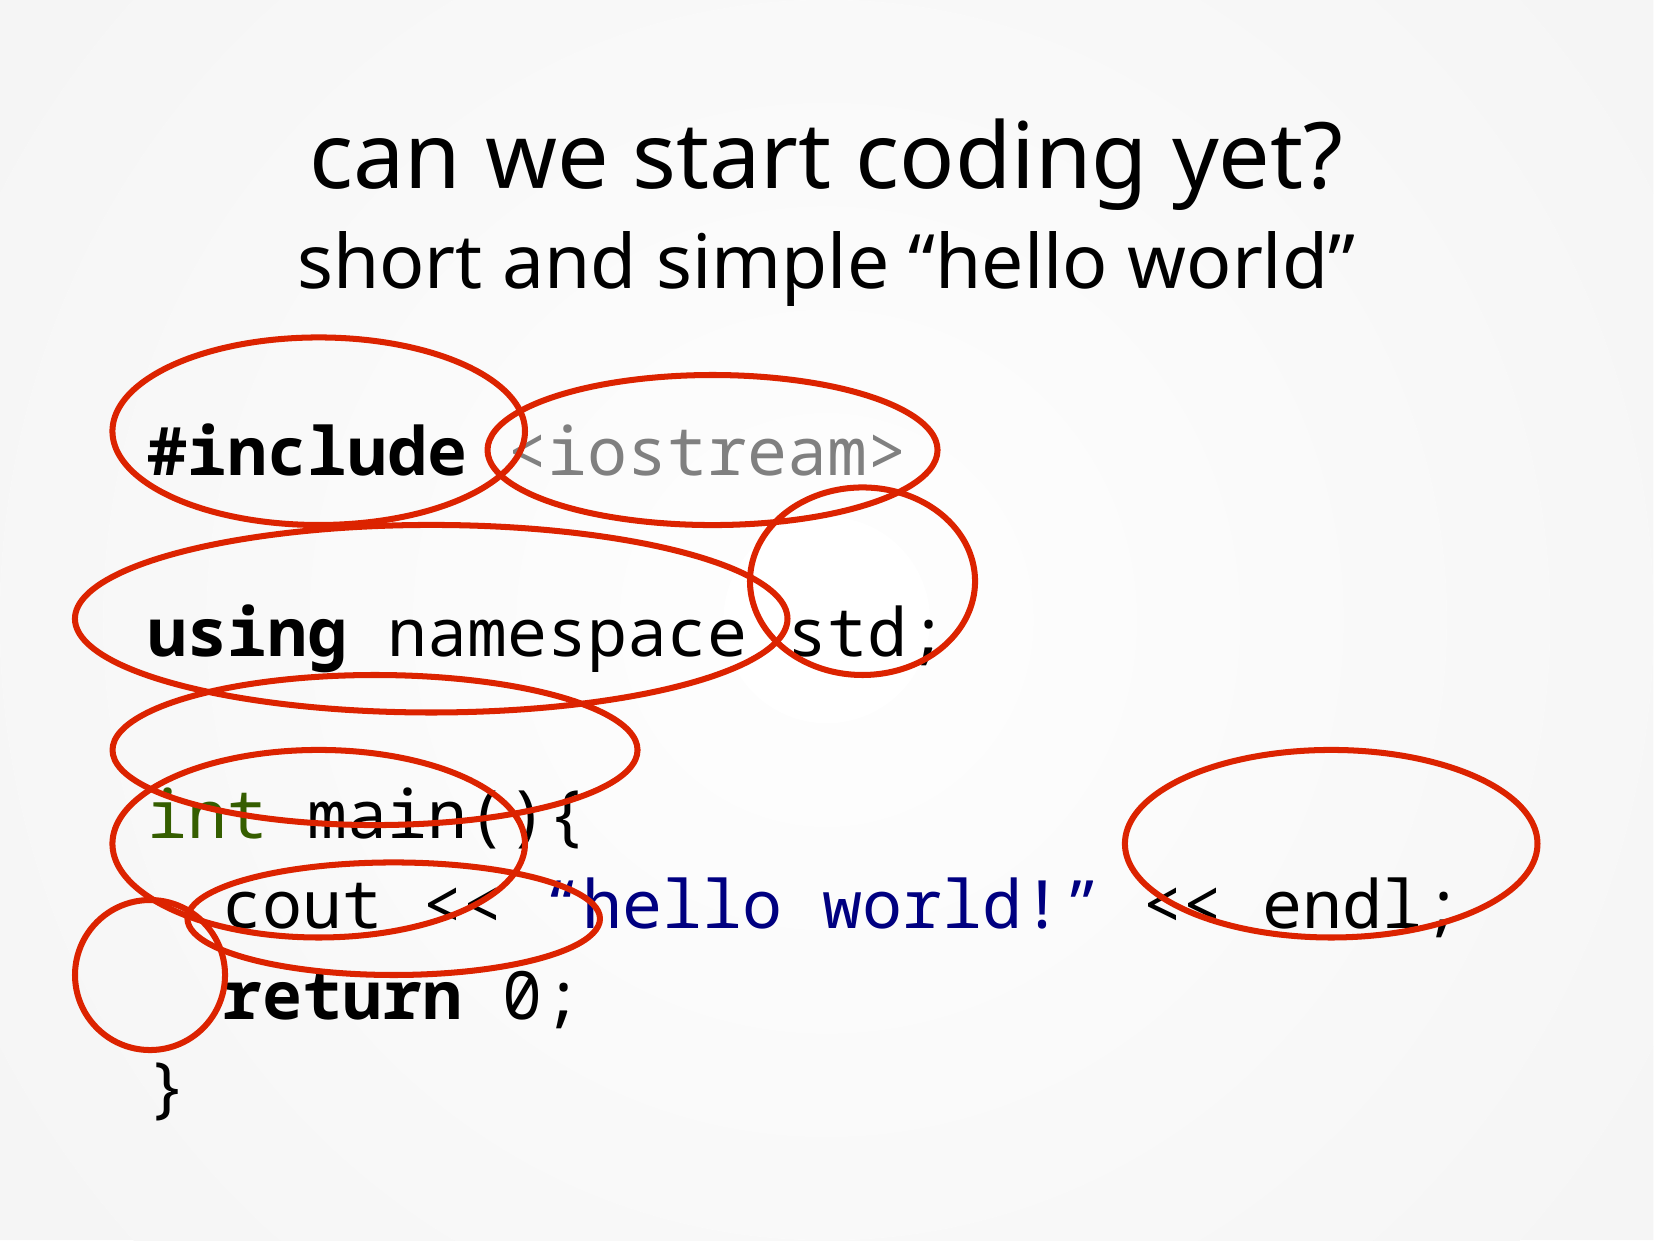

# can we start coding yet?
short and simple “hello world”
#include <iostream>
using namespace std;
int main(){
	cout << “hello world!” << endl;
	return 0;
}